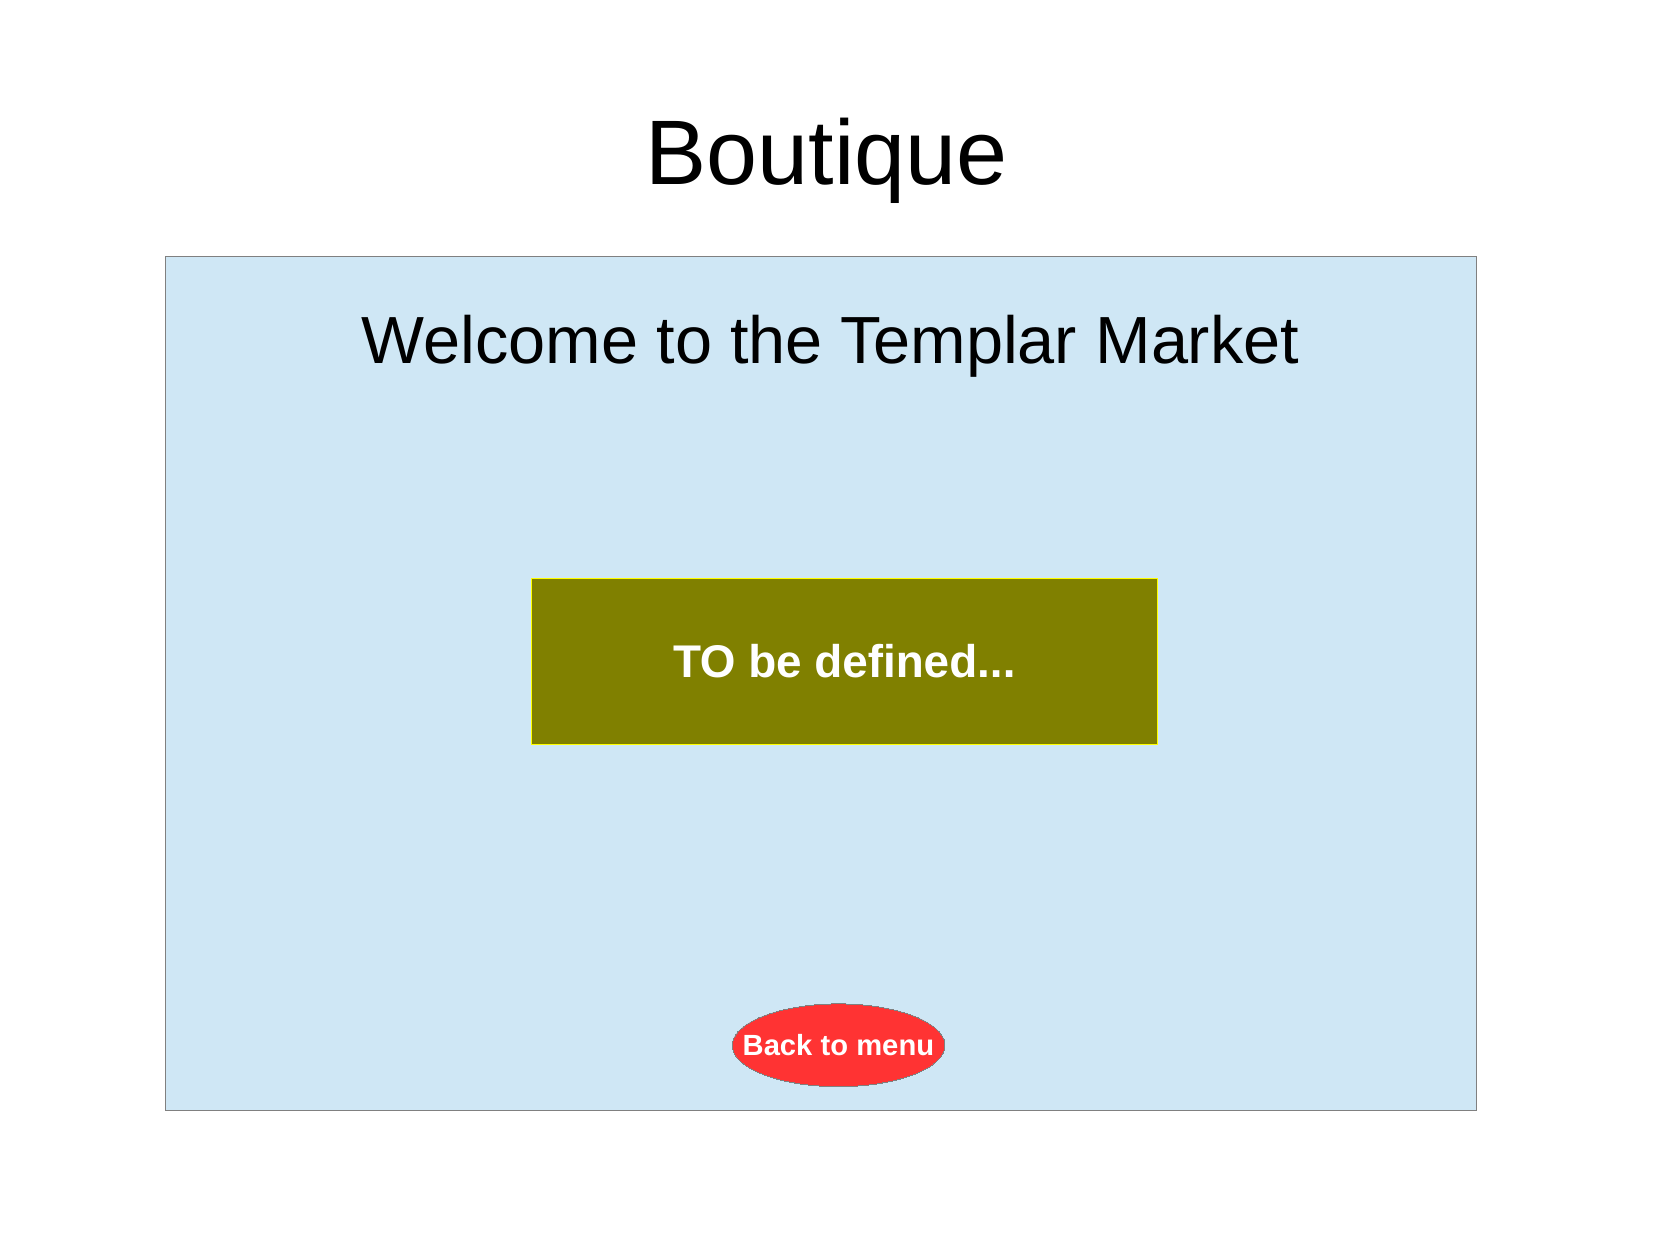

# Boutique
Welcome to the Templar Market
TO be defined...
Back to menu